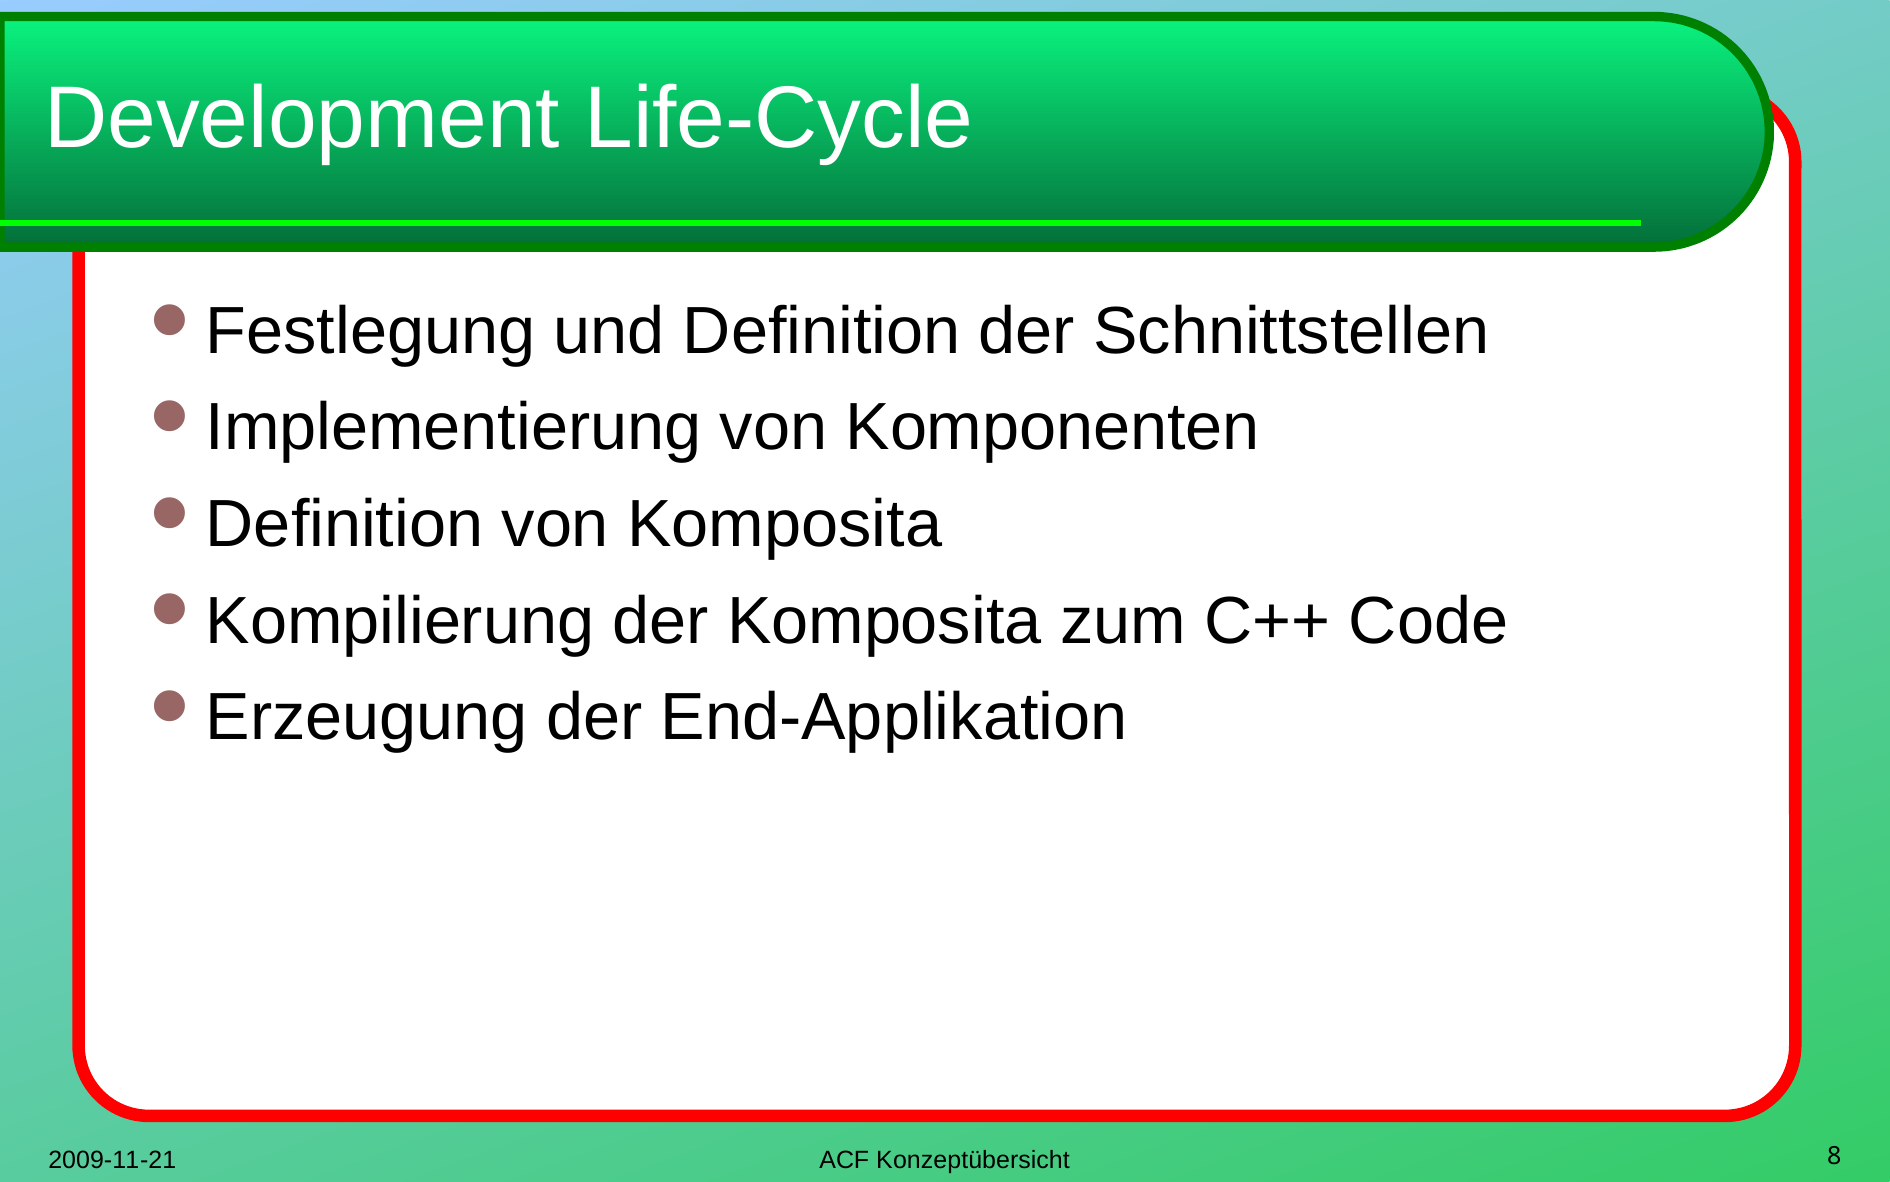

# Development Life-Cycle
Festlegung und Definition der Schnittstellen
Implementierung von Komponenten
Definition von Komposita
Kompilierung der Komposita zum C++ Code
Erzeugung der End-Applikation
ACF Konzeptübersicht
2009-11-21
8